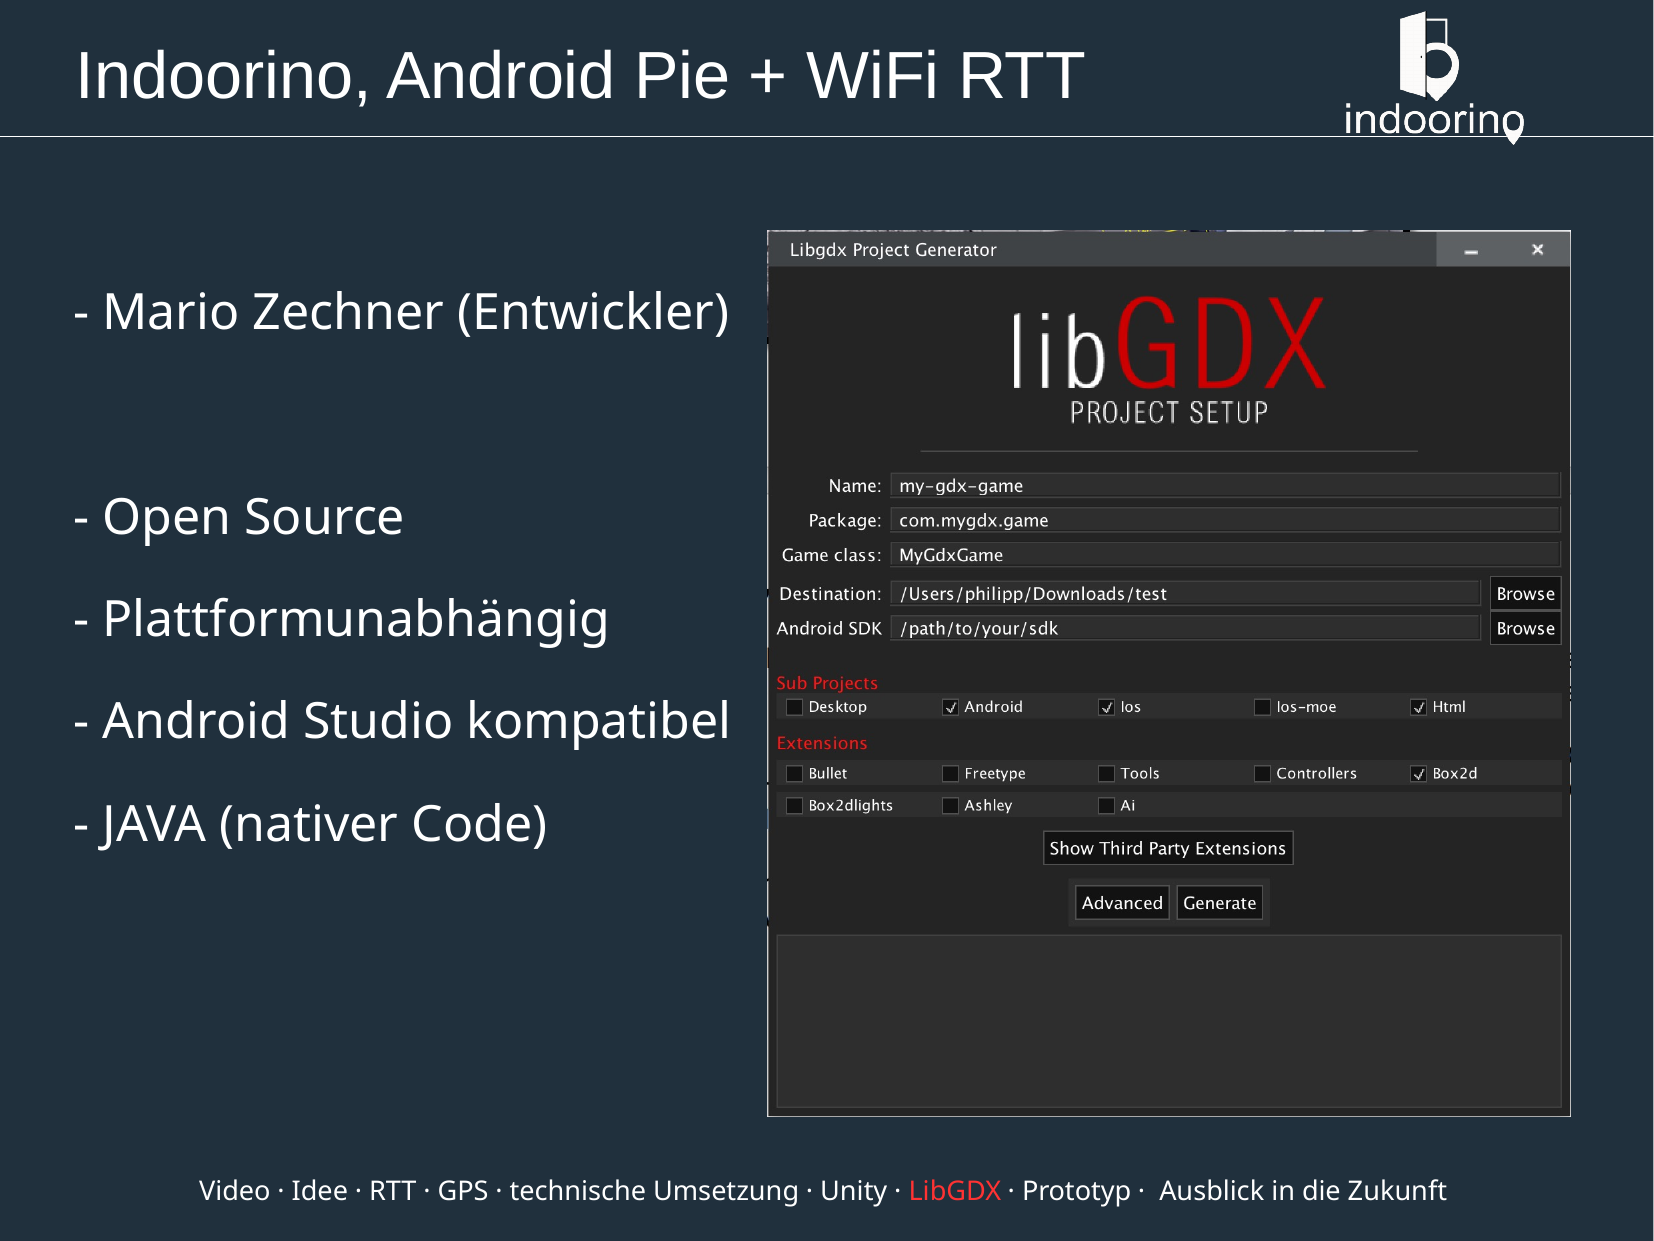

Indoorino, Android Pie + WiFi RTT
- Mario Zechner (Entwickler)
- Open Source
- Plattformunabhängig
- Android Studio kompatibel
- JAVA (nativer Code)
Video · Idee · RTT · GPS · technische Umsetzung · Unity · LibGDX · Prototyp · Ausblick in die Zukunft